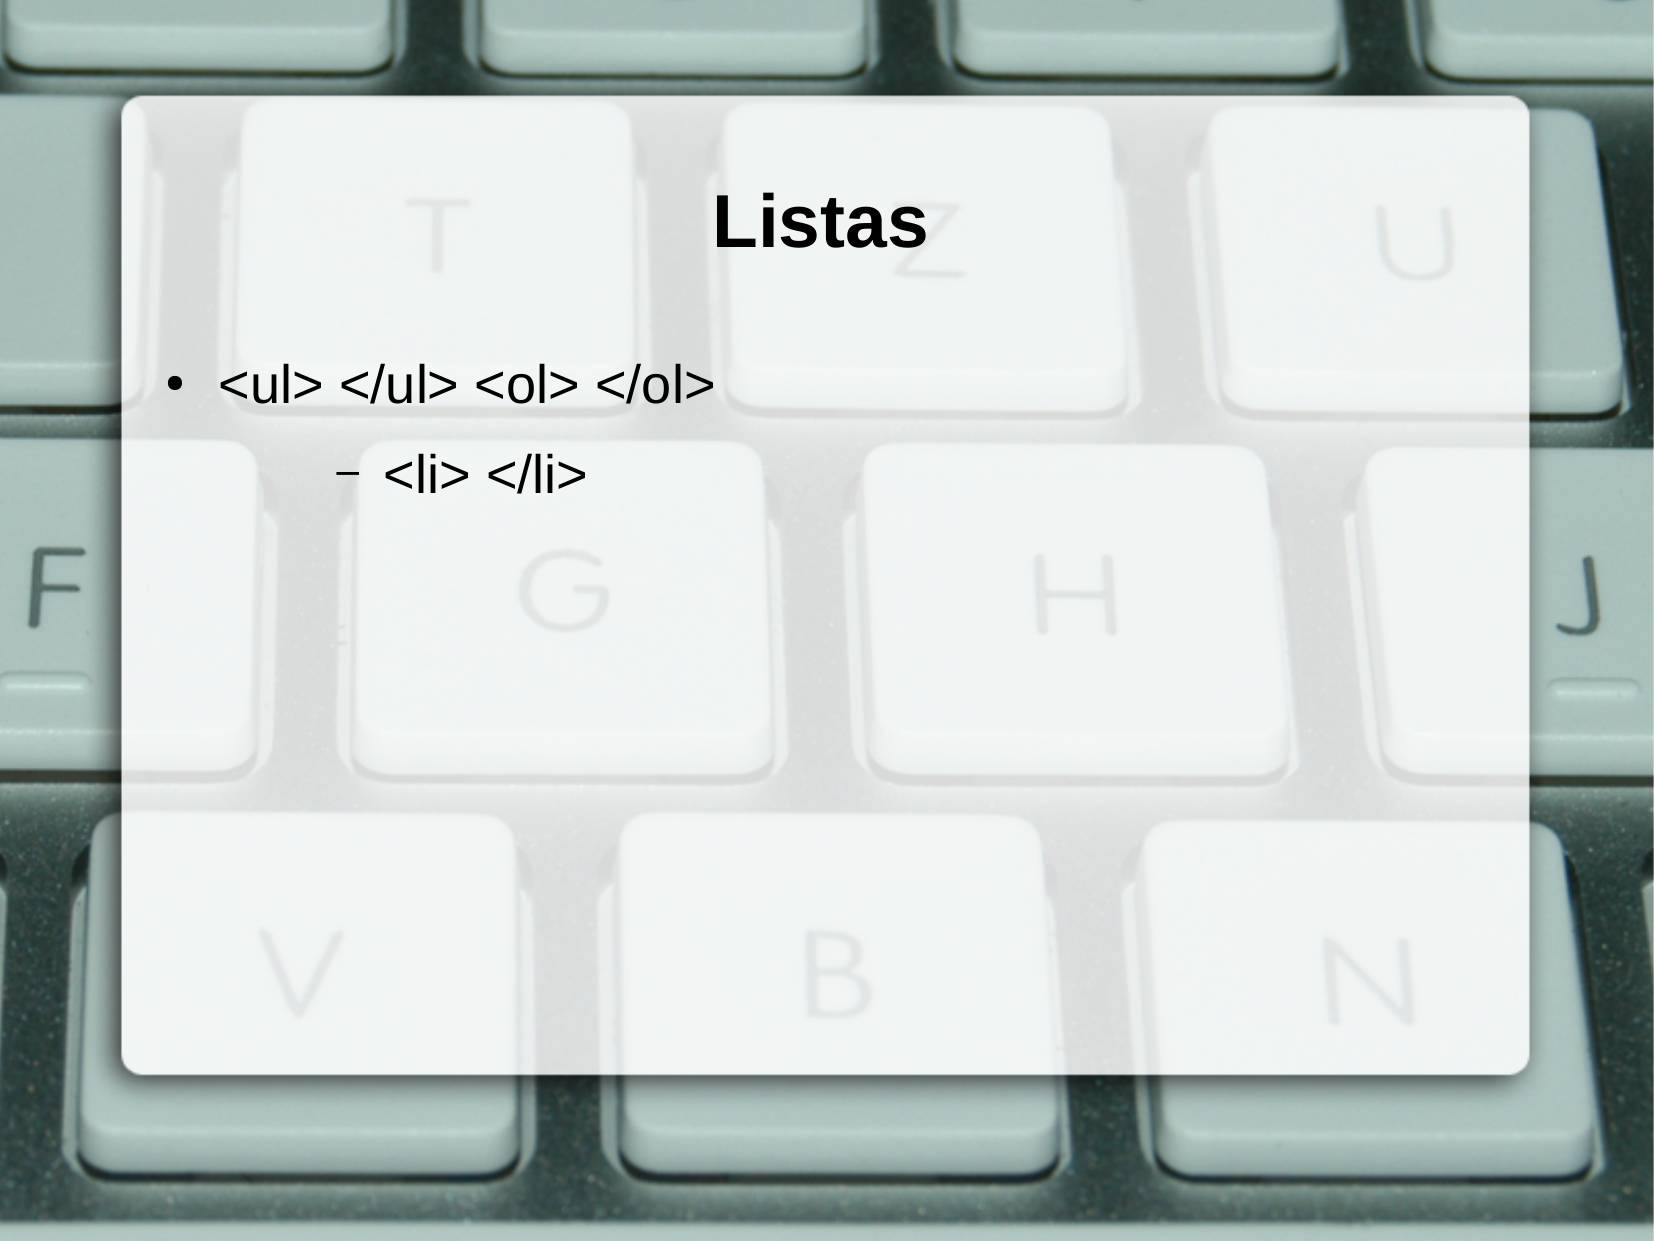

# Listas
<ul> </ul> <ol> </ol>
<li> </li>